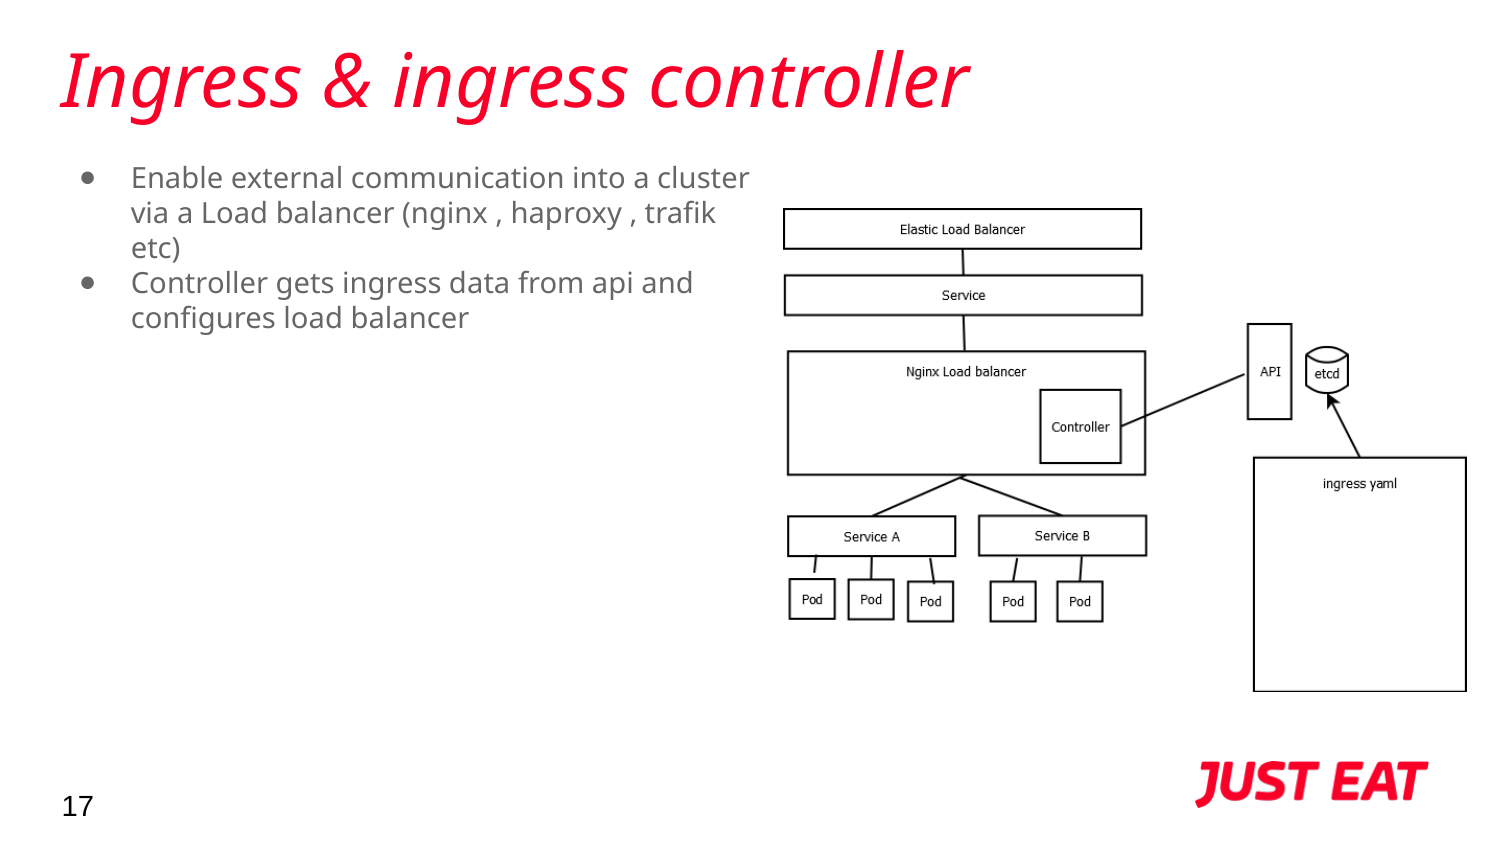

Ingress & ingress controller
# Enable external communication into a cluster via a Load balancer (nginx , haproxy , trafik etc)
Controller gets ingress data from api and configures load balancer